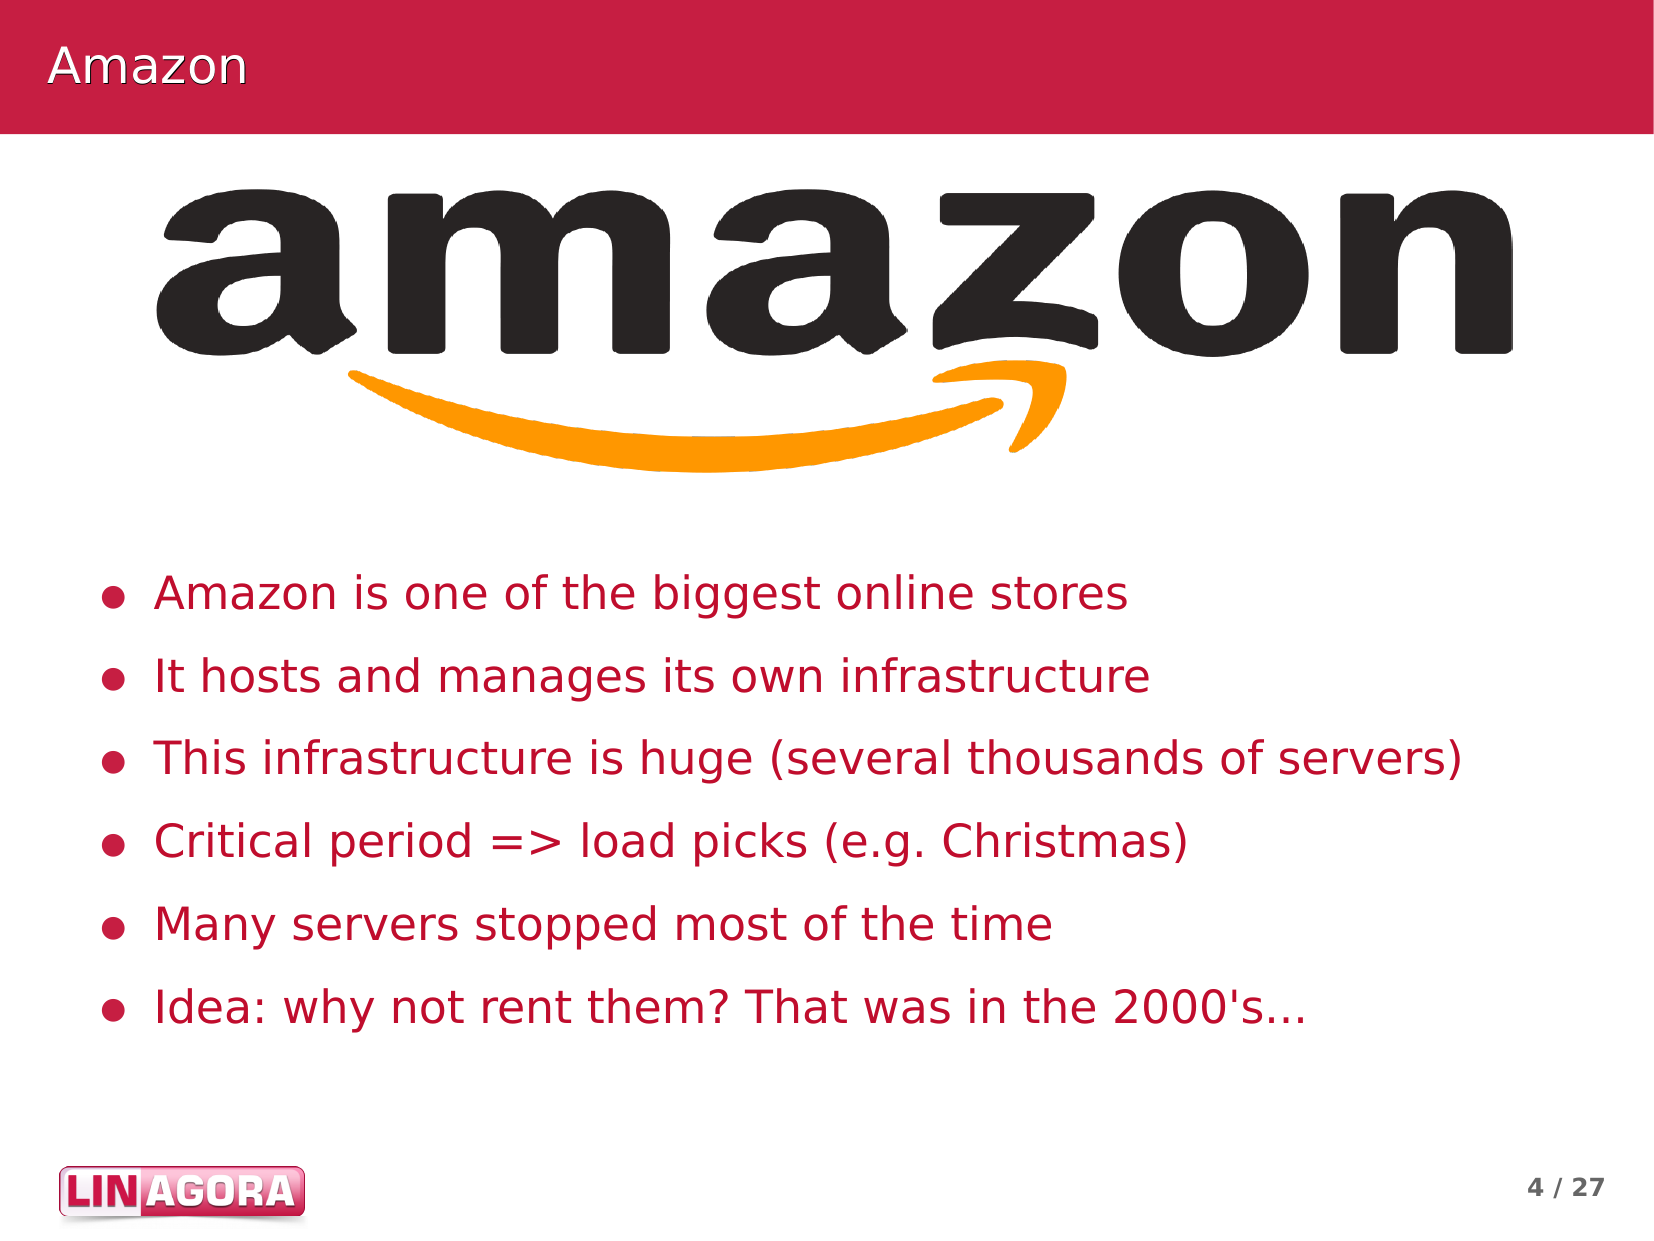

# Amazon
Amazon is one of the biggest online stores
It hosts and manages its own infrastructure
This infrastructure is huge (several thousands of servers)
Critical period => load picks (e.g. Christmas)
Many servers stopped most of the time
Idea: why not rent them? That was in the 2000's...